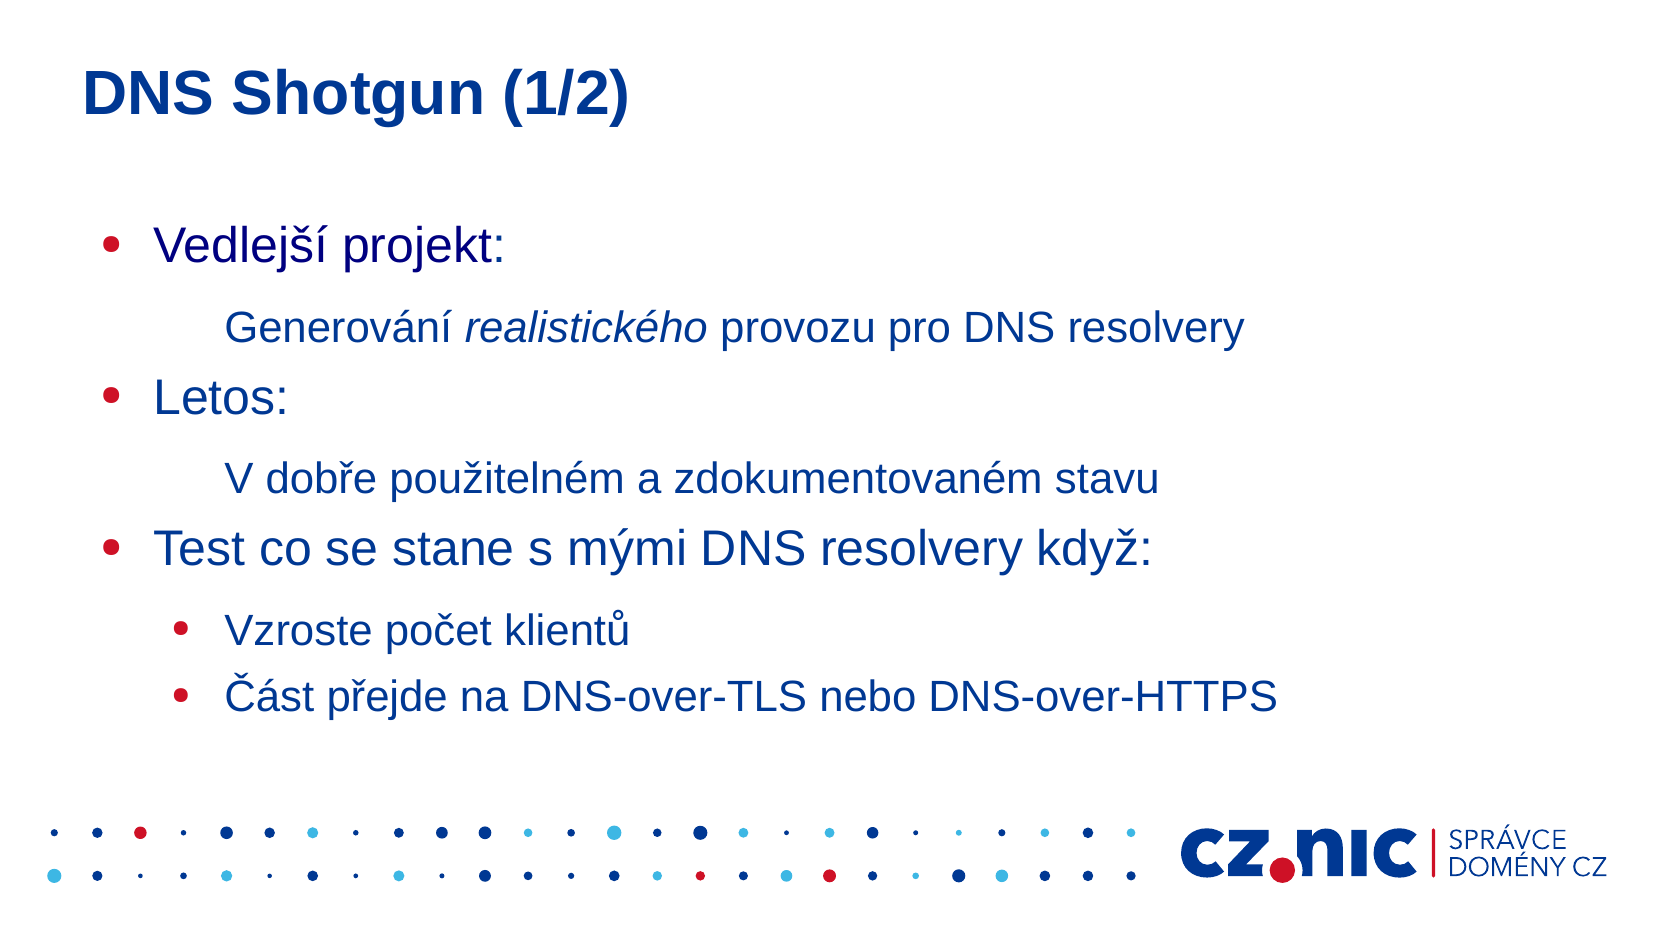

# DNS Shotgun (1/2)
Vedlejší projekt:
Generování realistického provozu pro DNS resolvery
Letos:
V dobře použitelném a zdokumentovaném stavu
Test co se stane s mými DNS resolvery když:
Vzroste počet klientů
Část přejde na DNS-over-TLS nebo DNS-over-HTTPS